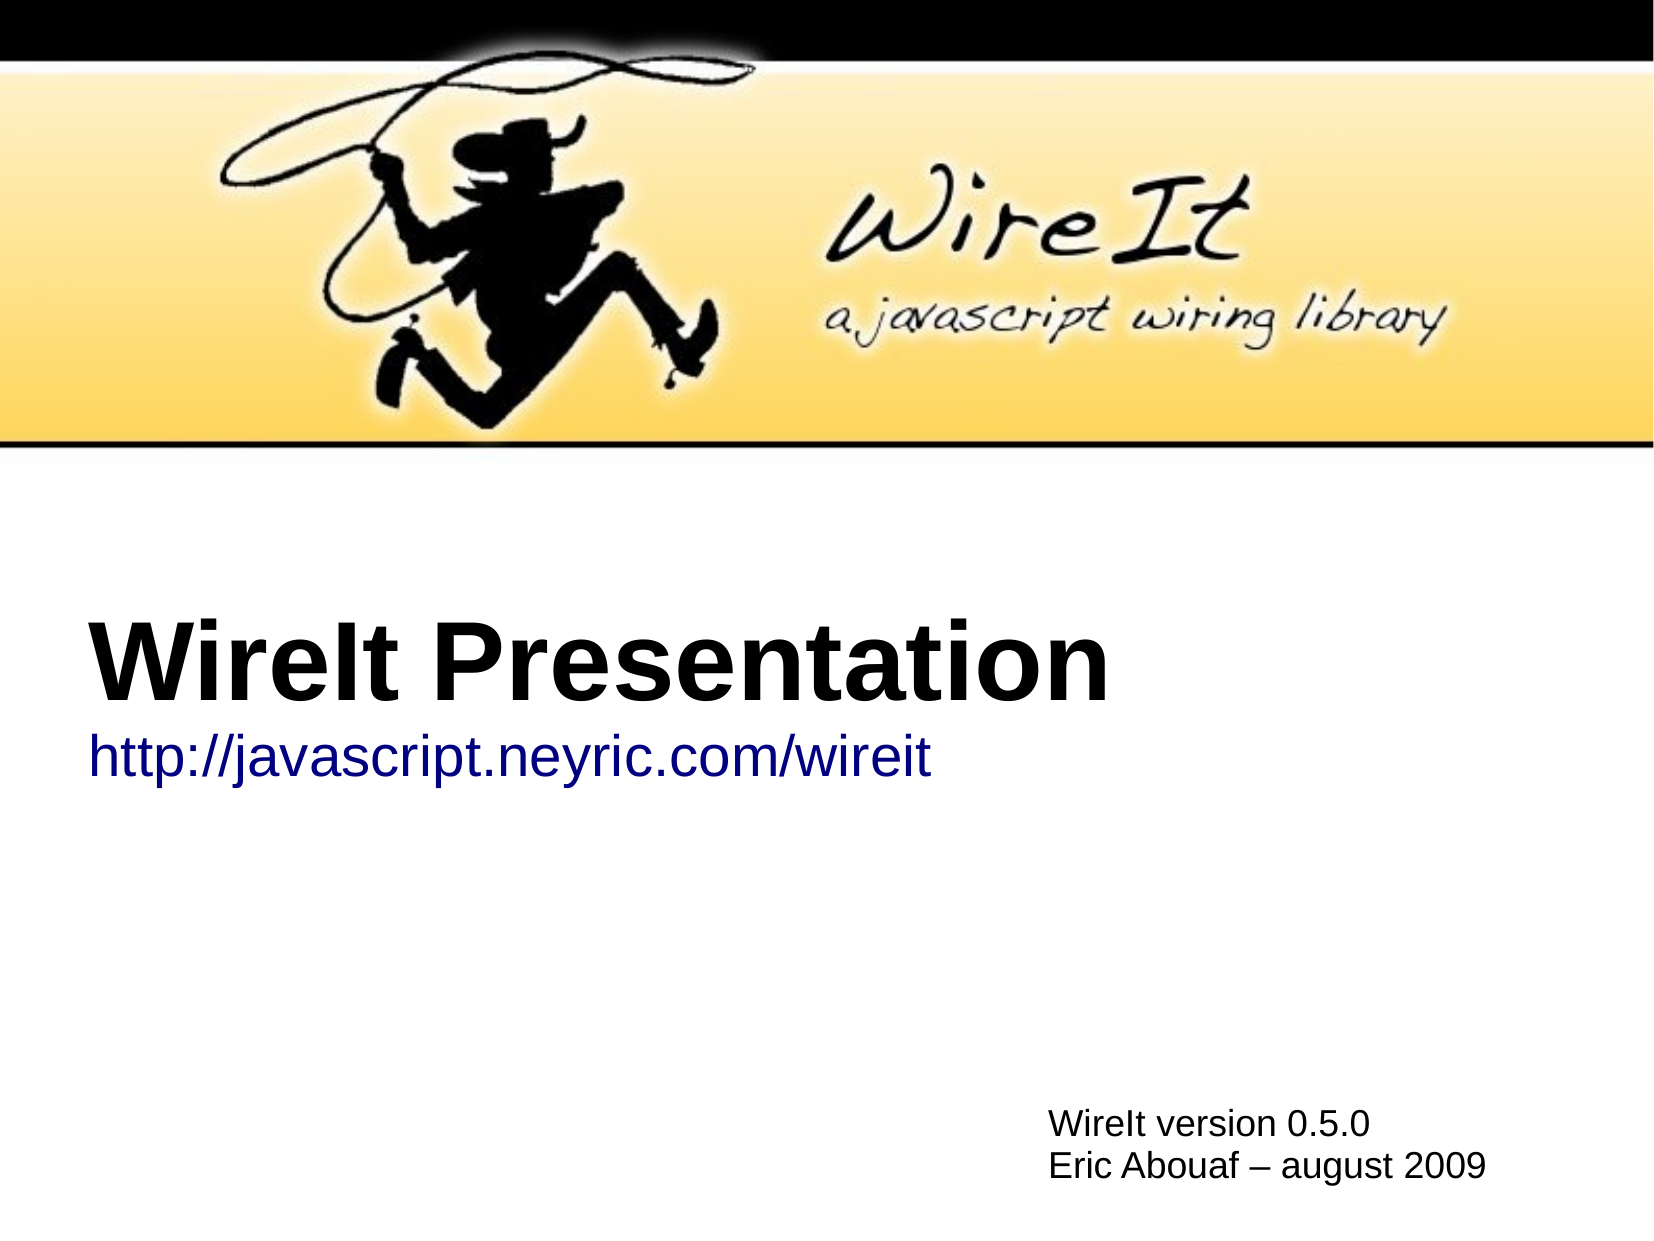

# WireIt Presentation http://javascript.neyric.com/wireit
WireIt version 0.5.0
Eric Abouaf – august 2009